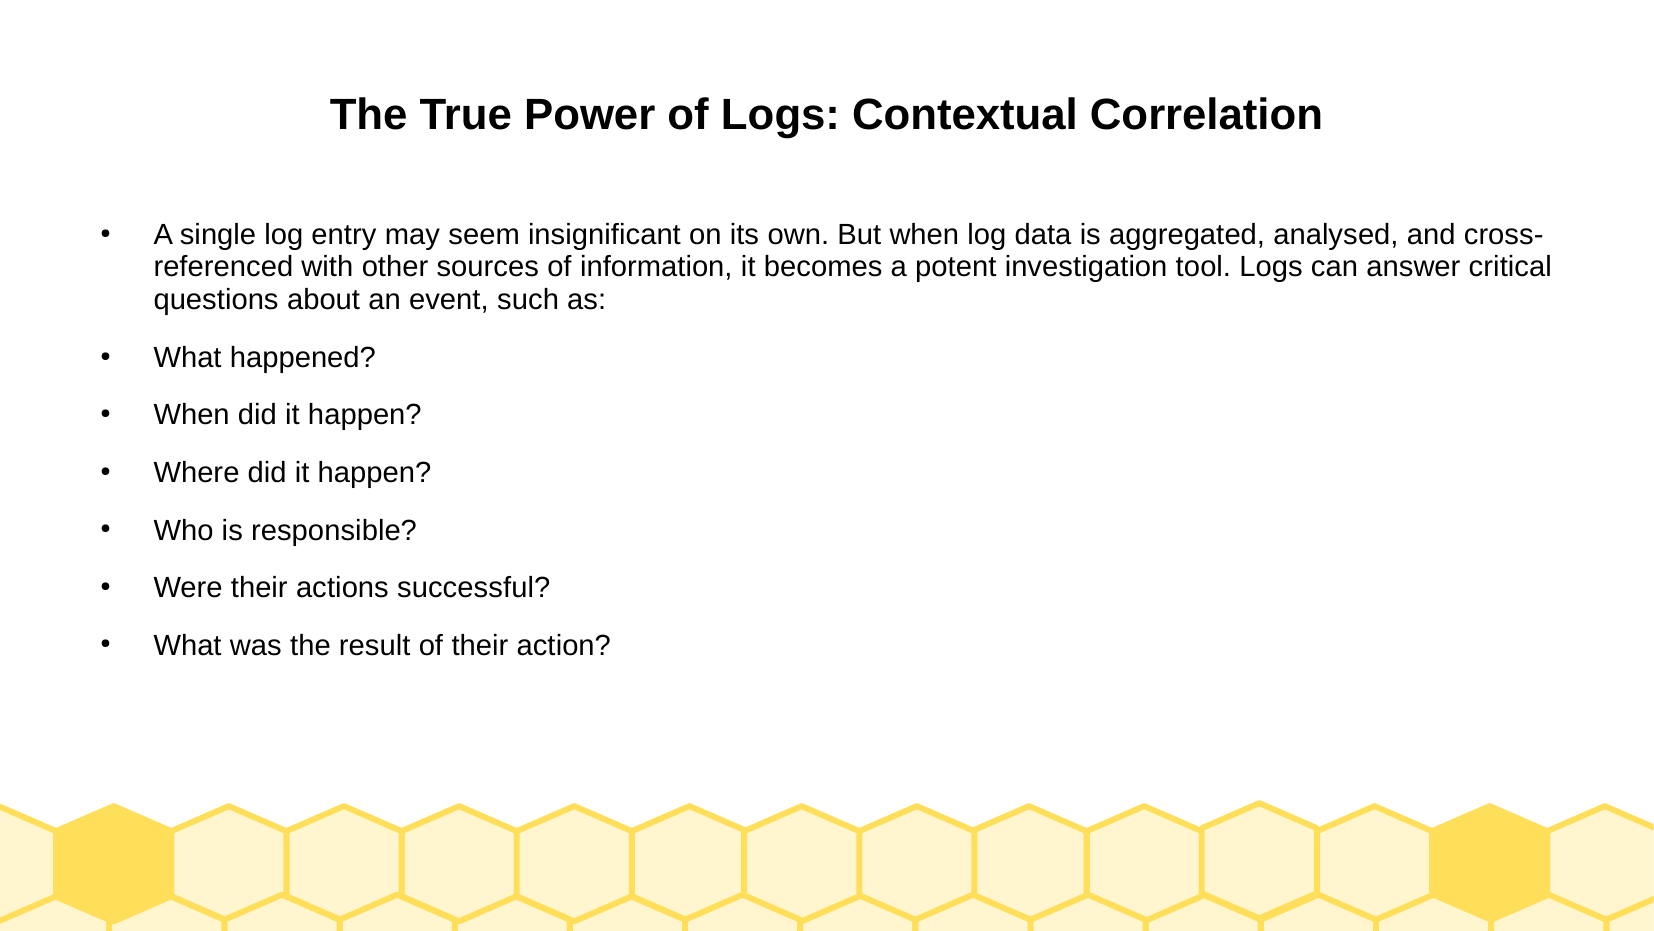

# The True Power of Logs: Contextual Correlation
A single log entry may seem insignificant on its own. But when log data is aggregated, analysed, and cross-referenced with other sources of information, it becomes a potent investigation tool. Logs can answer critical questions about an event, such as:
What happened?
When did it happen?
Where did it happen?
Who is responsible?
Were their actions successful?
What was the result of their action?